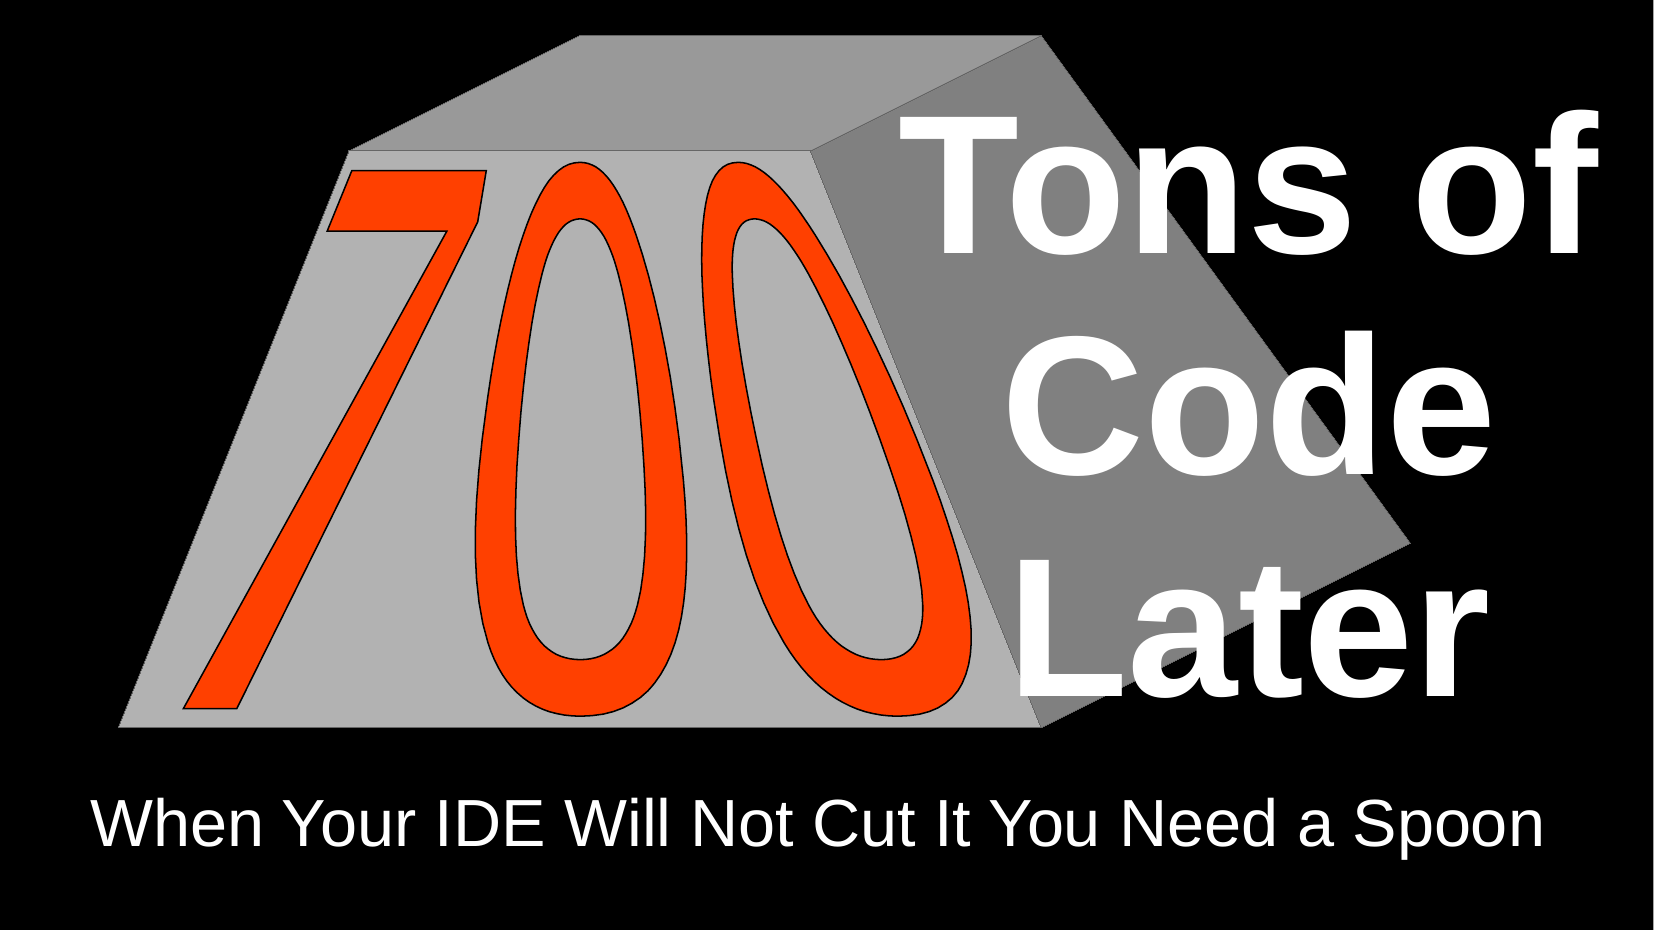

700
# Tons of Code Later
When Your IDE Will Not Cut It You Need a Spoon